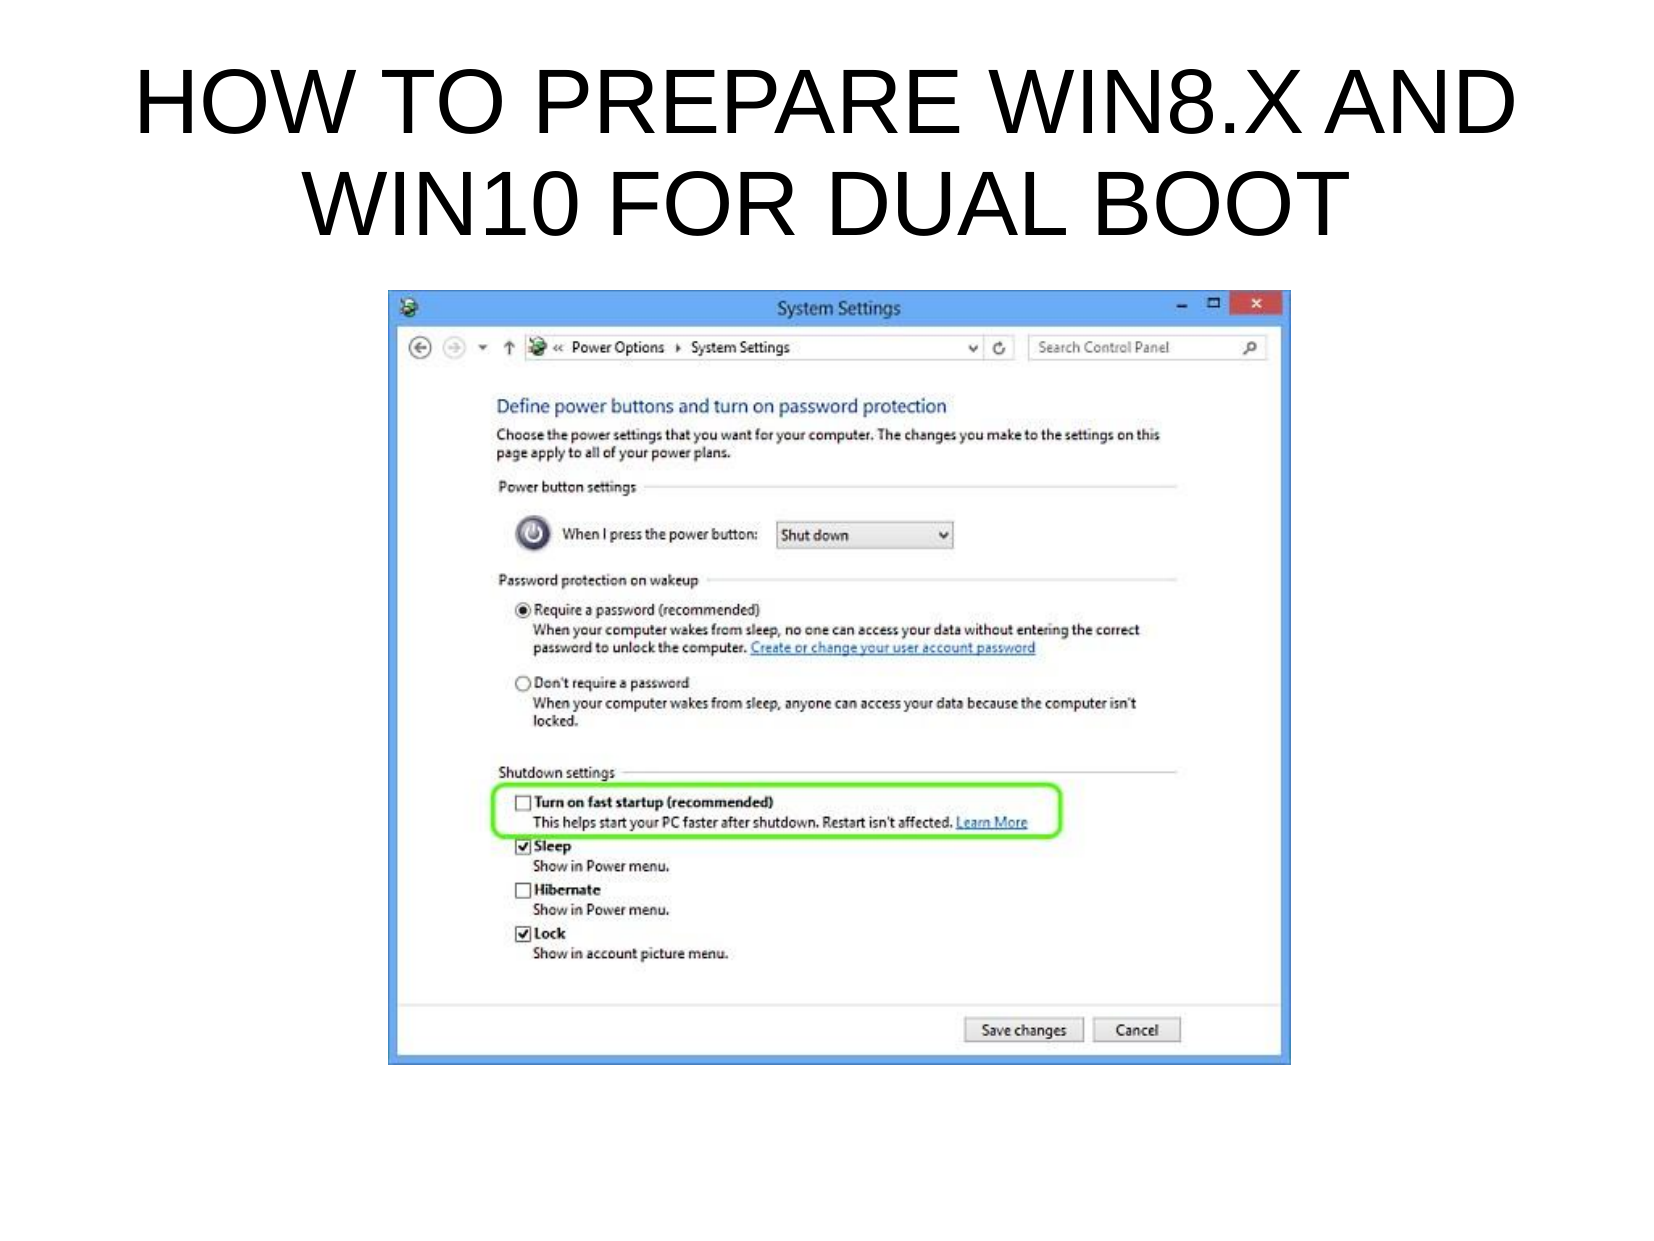

# HOW TO PREPARE WIN8.X AND WIN10 FOR DUAL BOOT